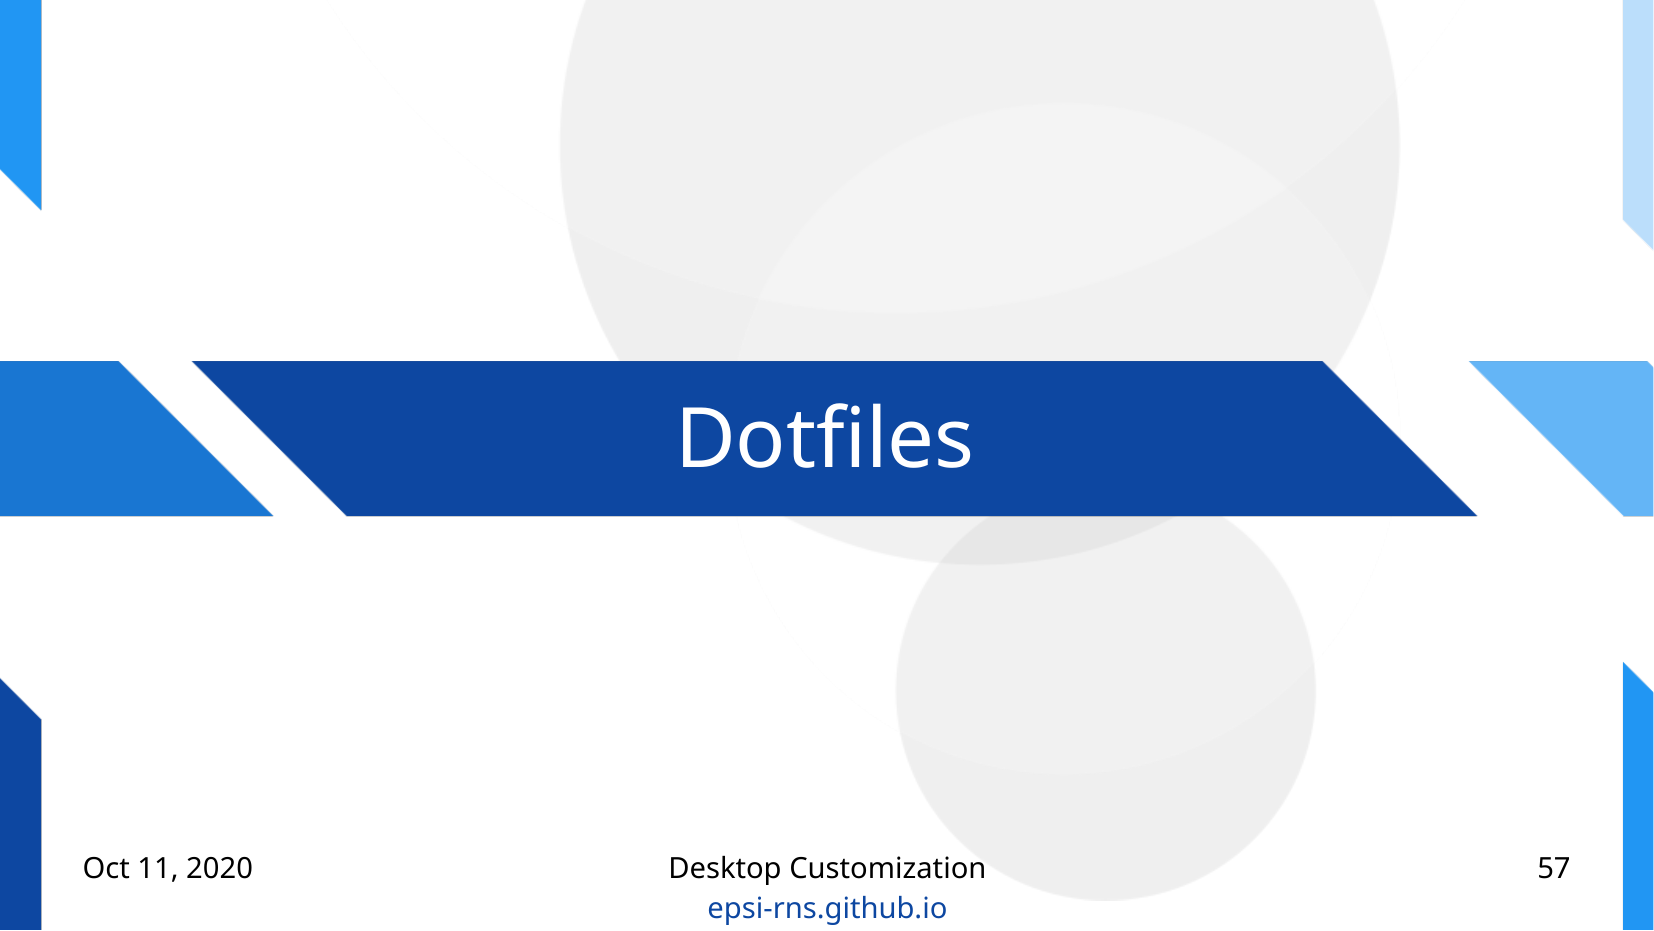

# Dotfiles
Oct 11, 2020
Desktop Customization
57